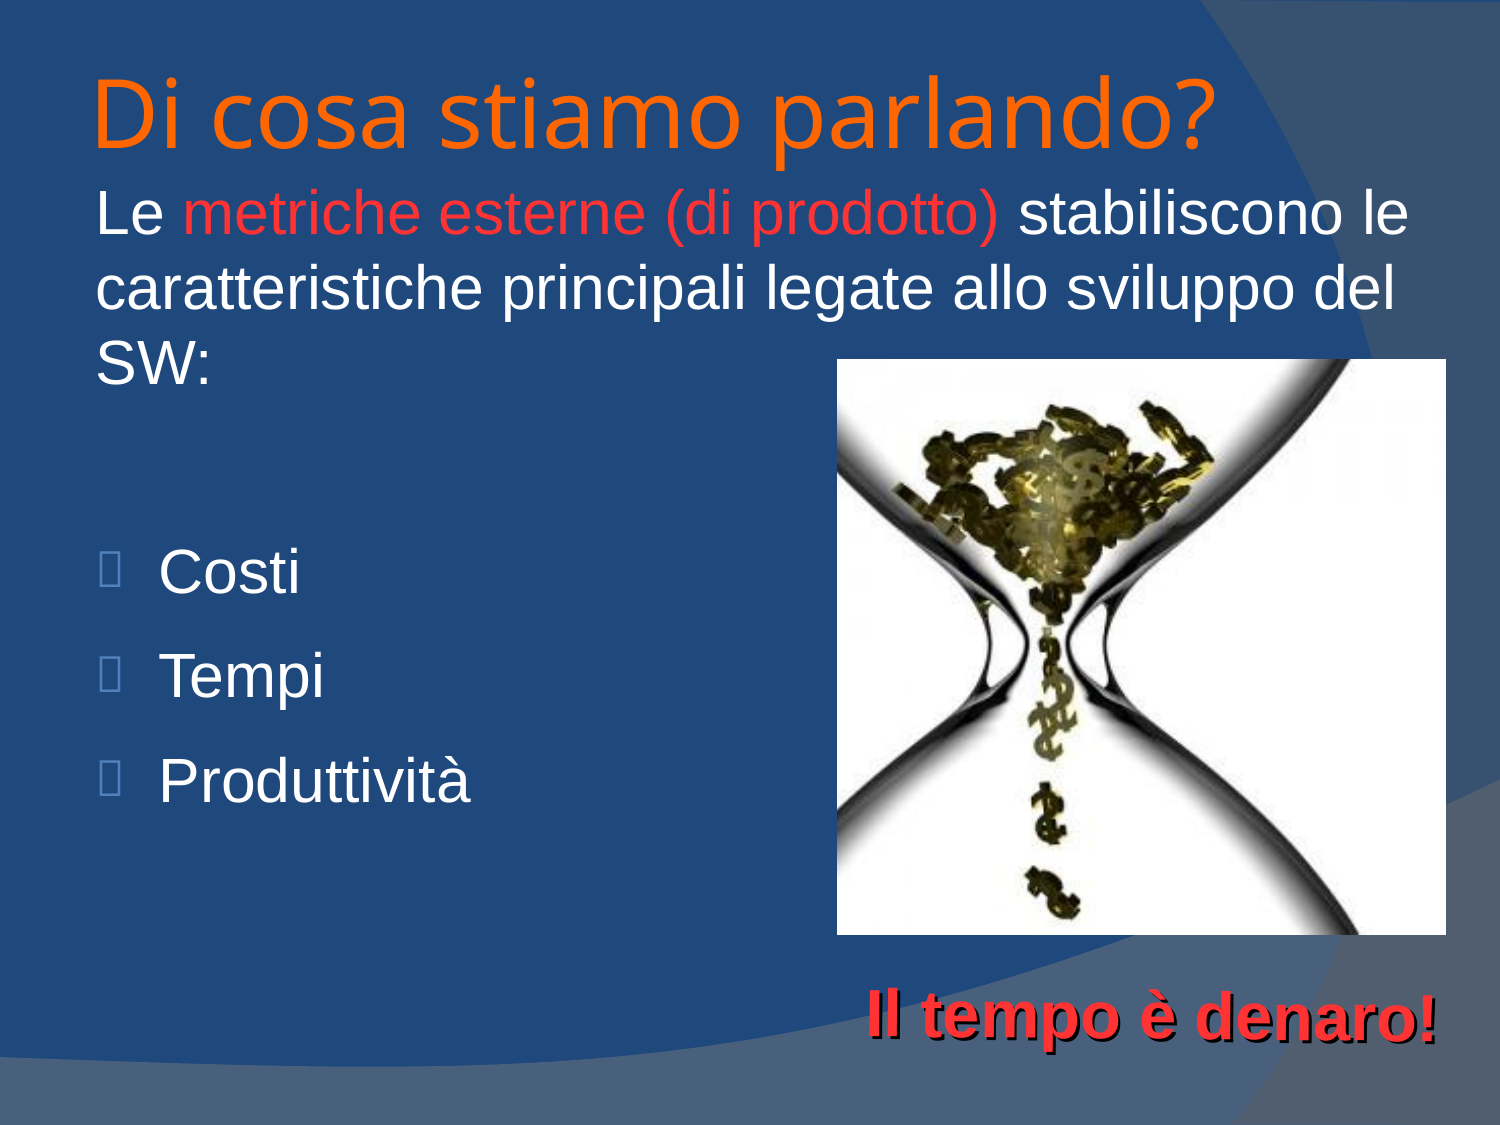

# Di cosa stiamo parlando?
Le metriche esterne (di prodotto) stabiliscono le caratteristiche principali legate allo sviluppo del SW:
Costi
Tempi
Produttività
Il tempo è denaro!